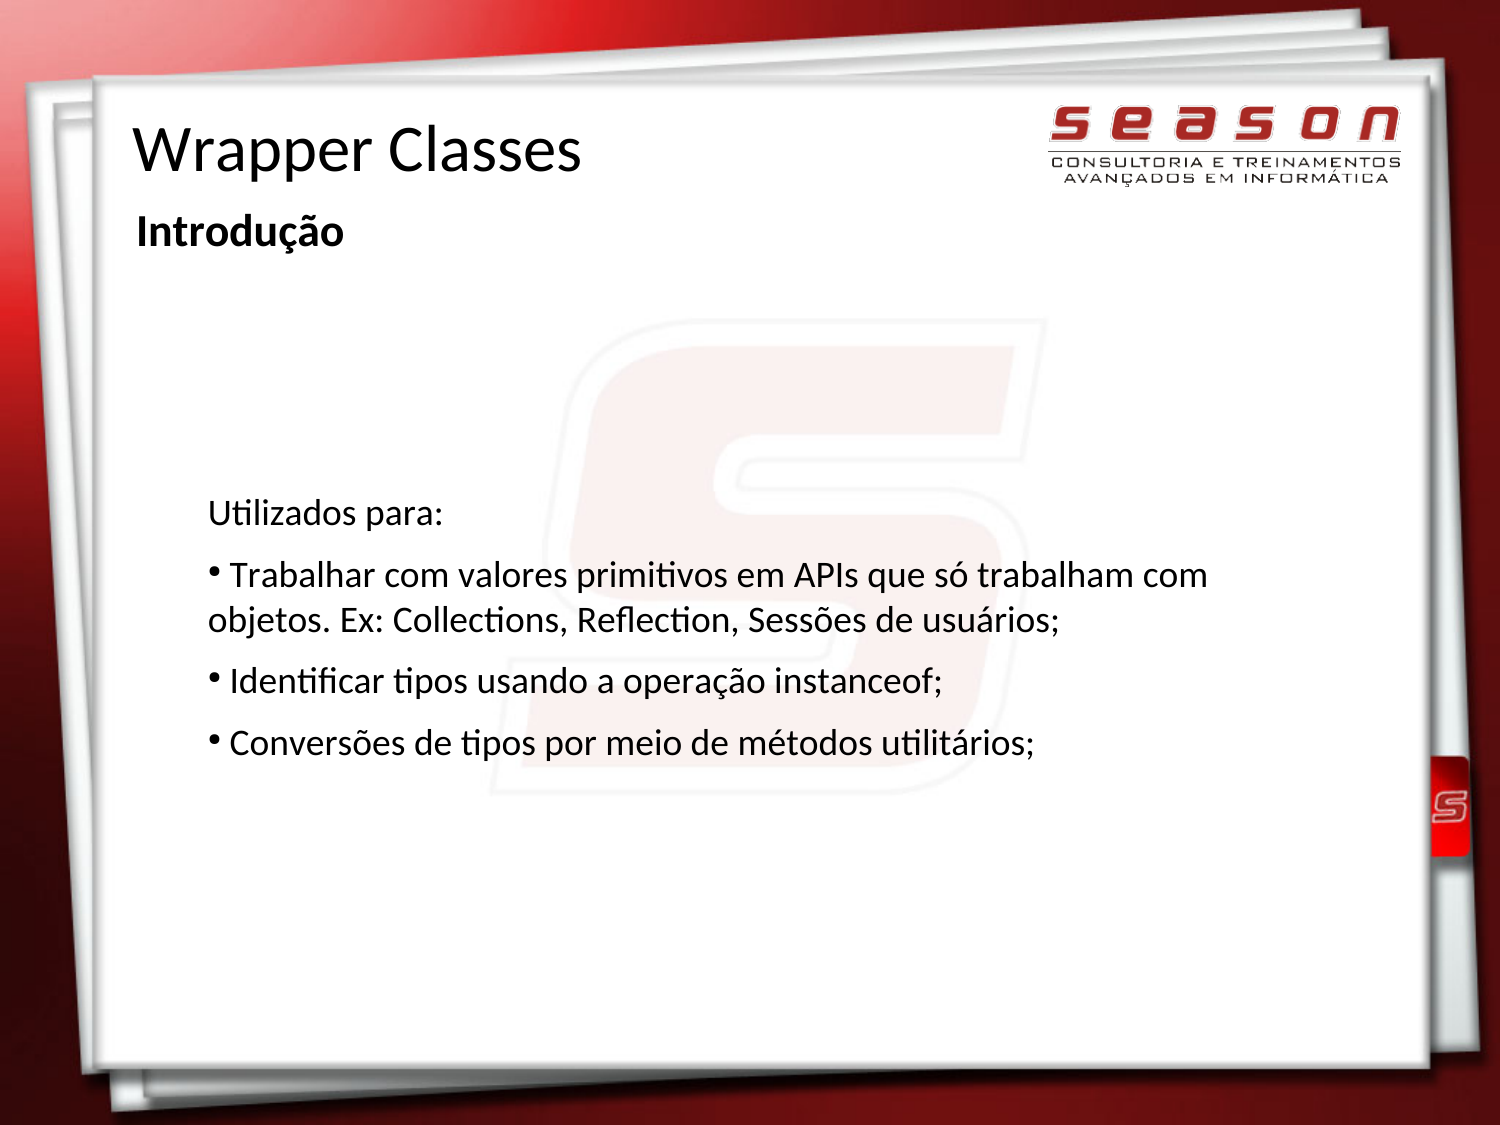

# Wrapper Classes
Introdução
Utilizados para:
 Trabalhar com valores primitivos em APIs que só trabalham com objetos. Ex: Collections, Reflection, Sessões de usuários;
 Identificar tipos usando a operação instanceof;
 Conversões de tipos por meio de métodos utilitários;